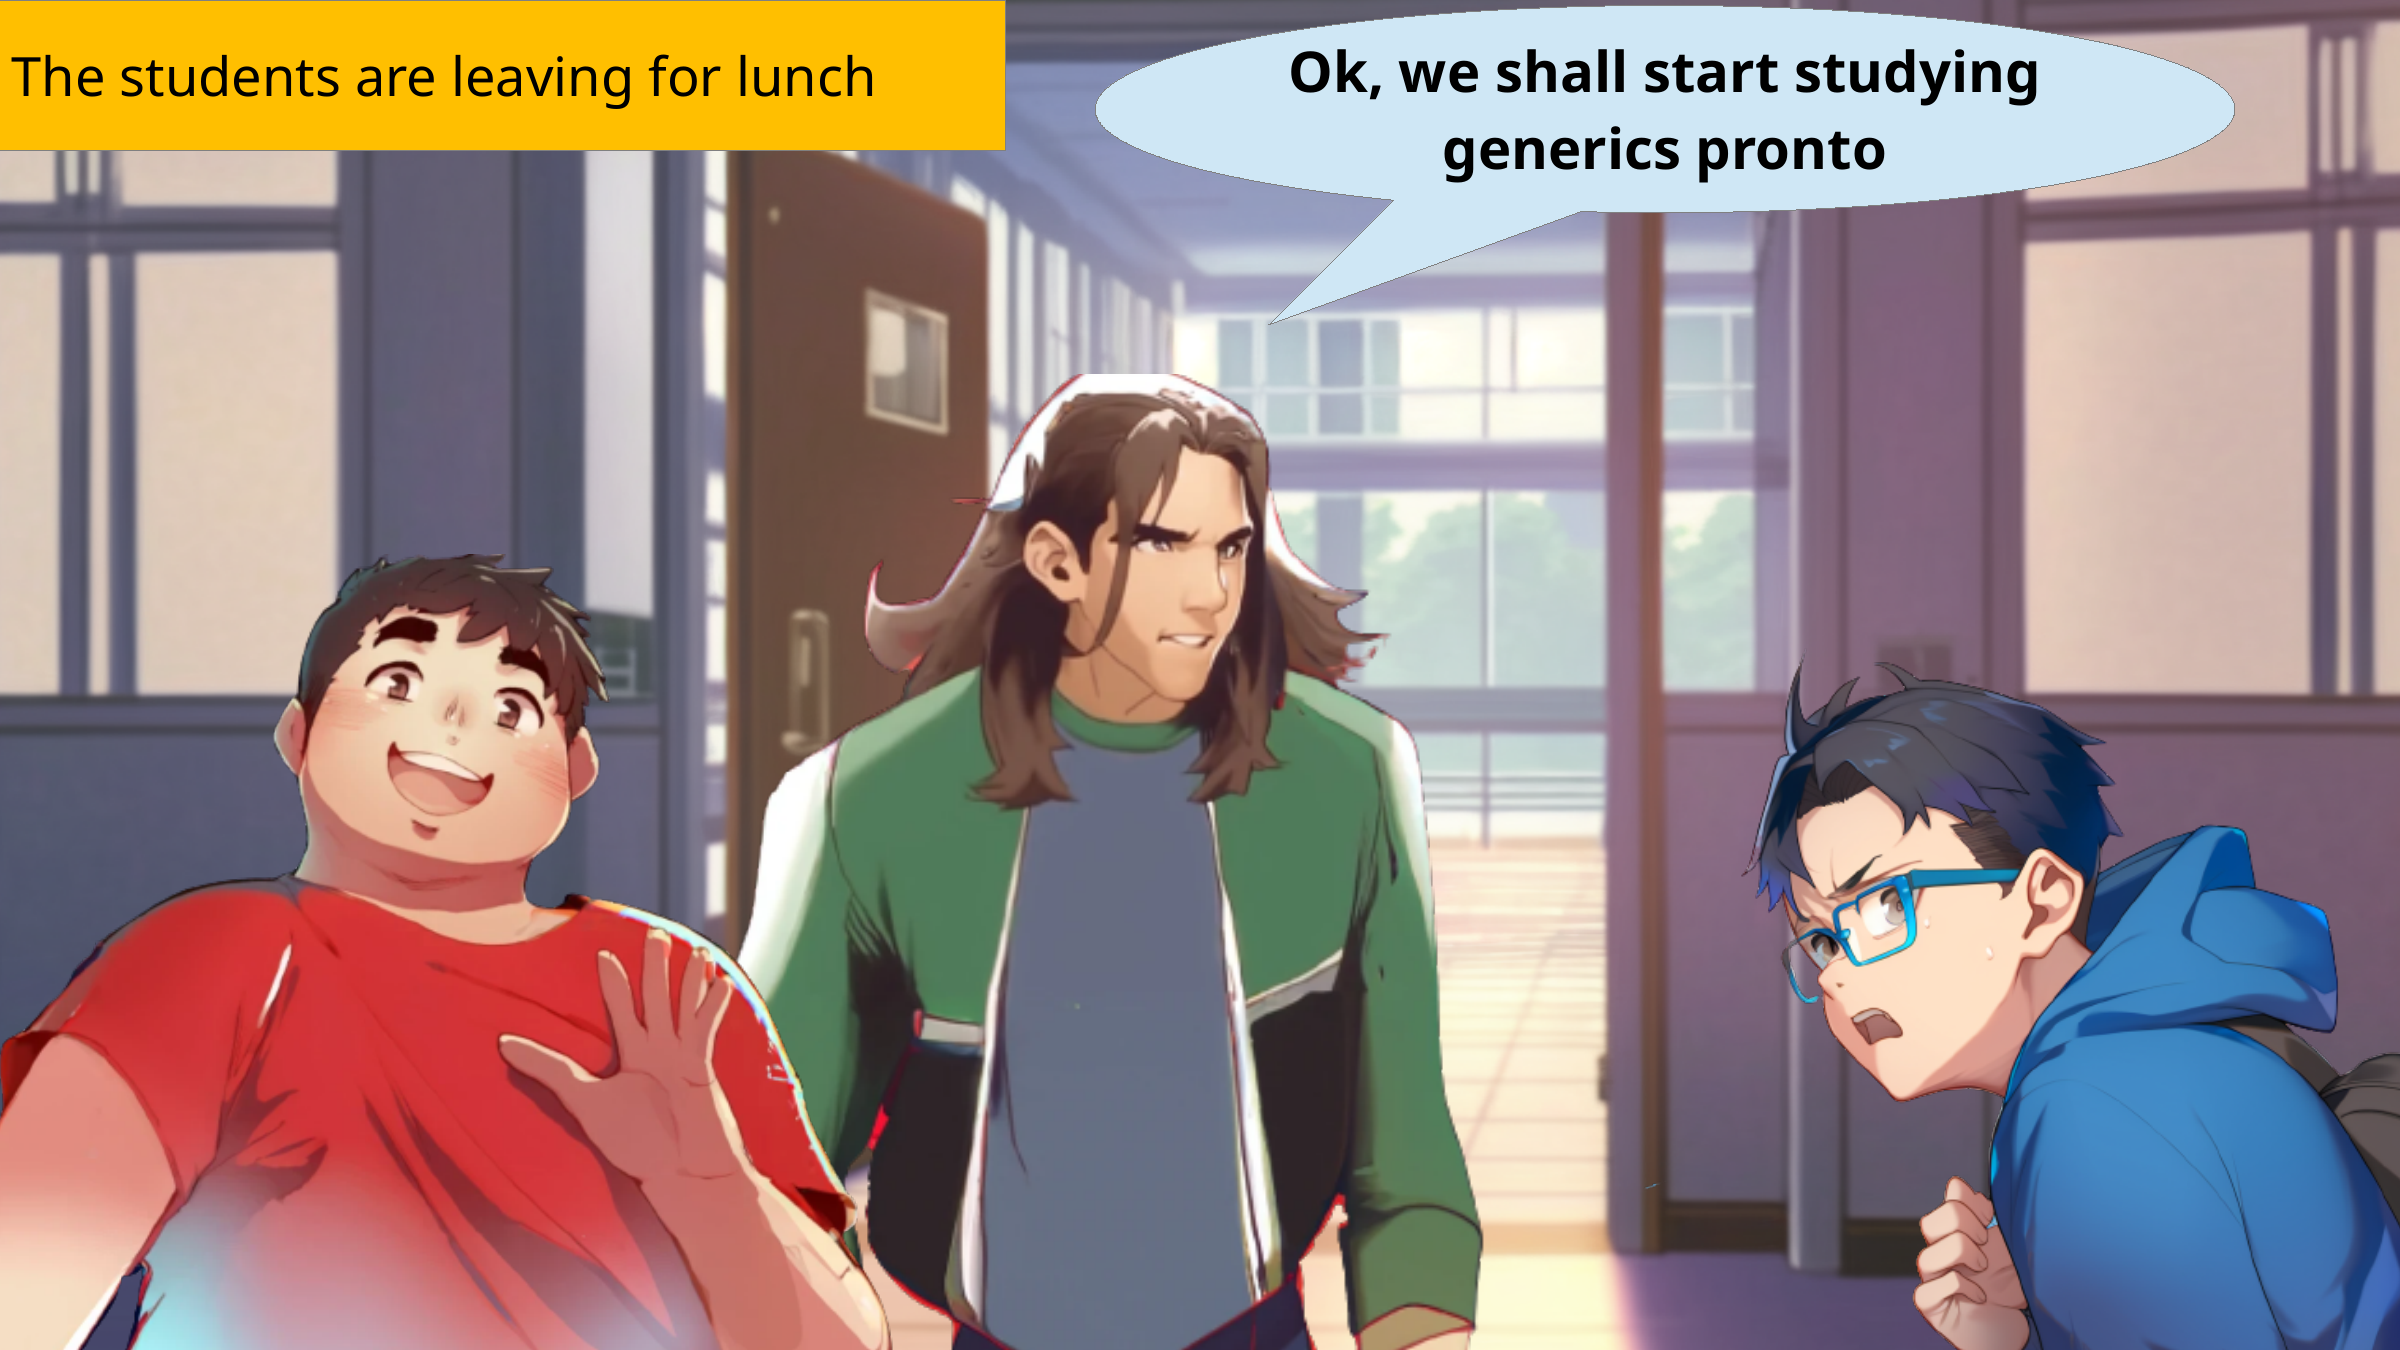

The students are leaving for lunch
Ok, we shall start studying
generics pronto